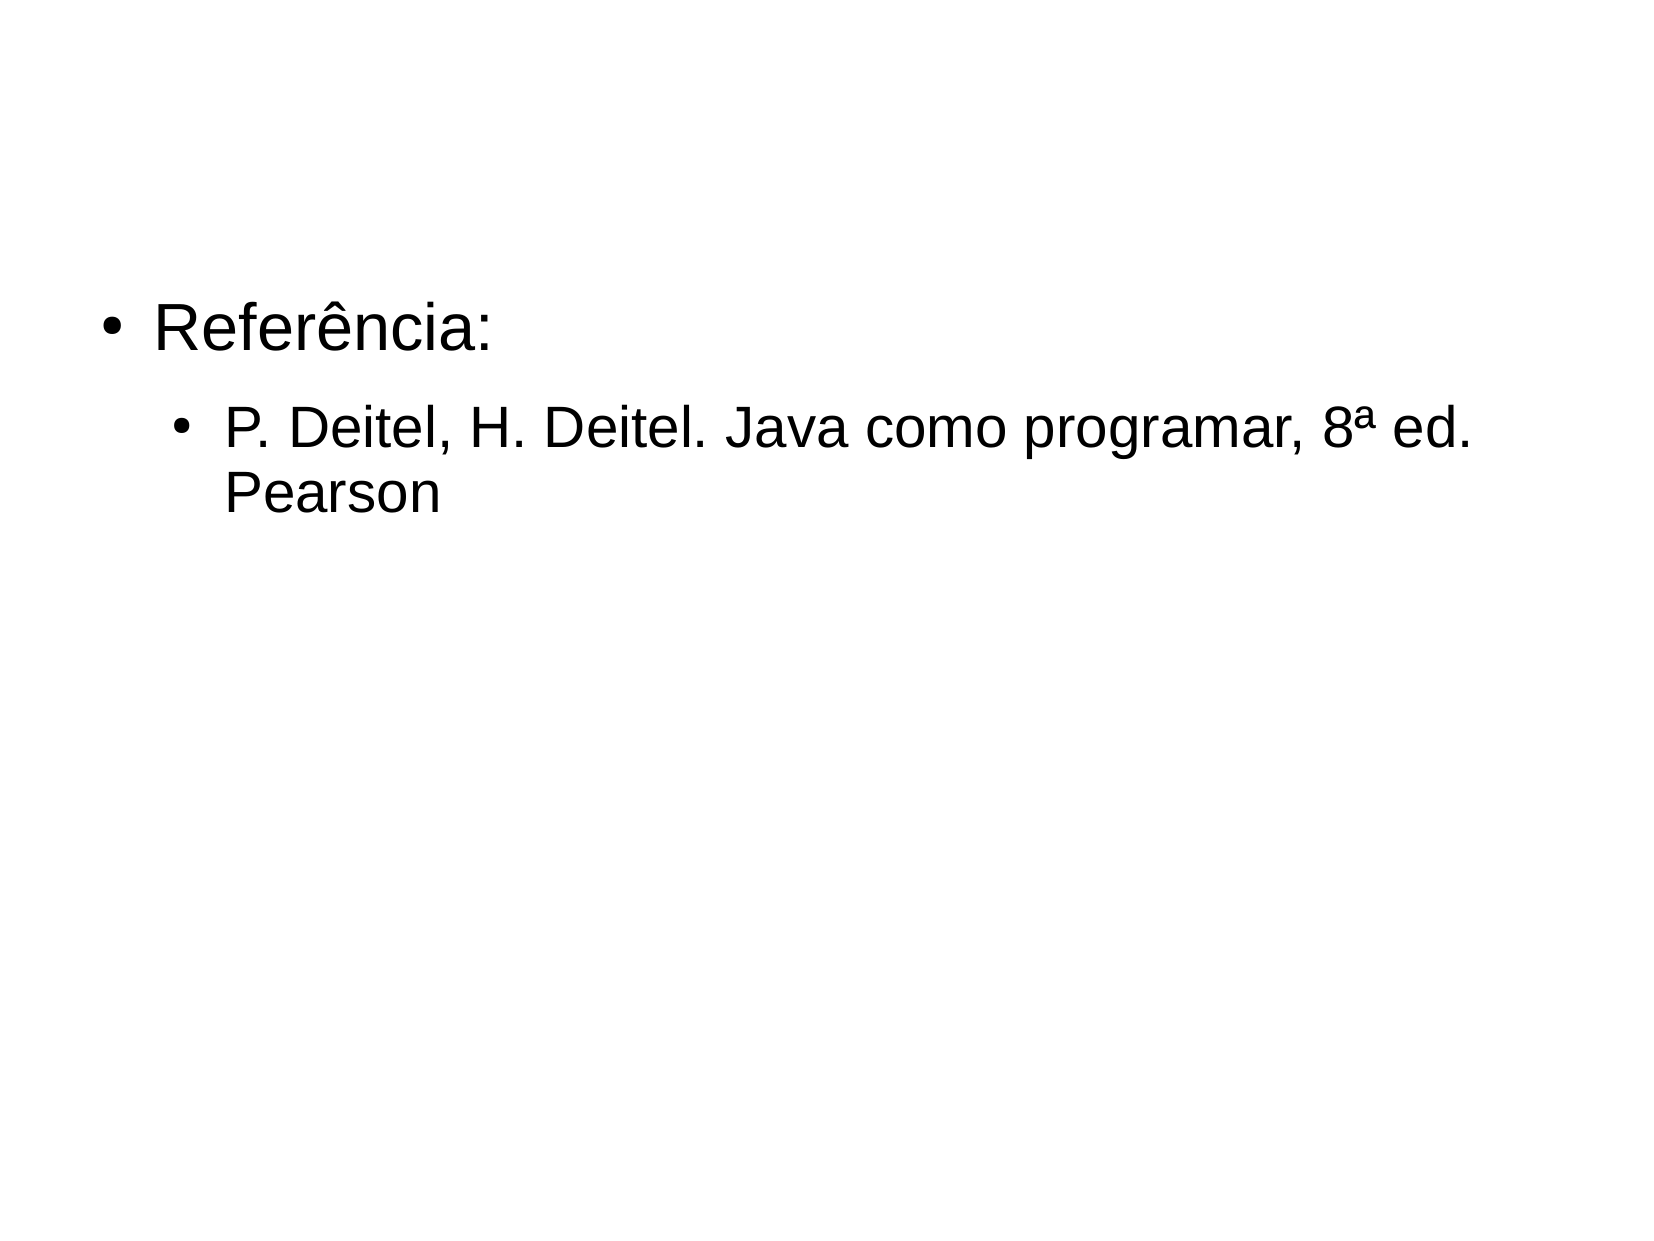

#
Referência:
P. Deitel, H. Deitel. Java como programar, 8ª ed. Pearson